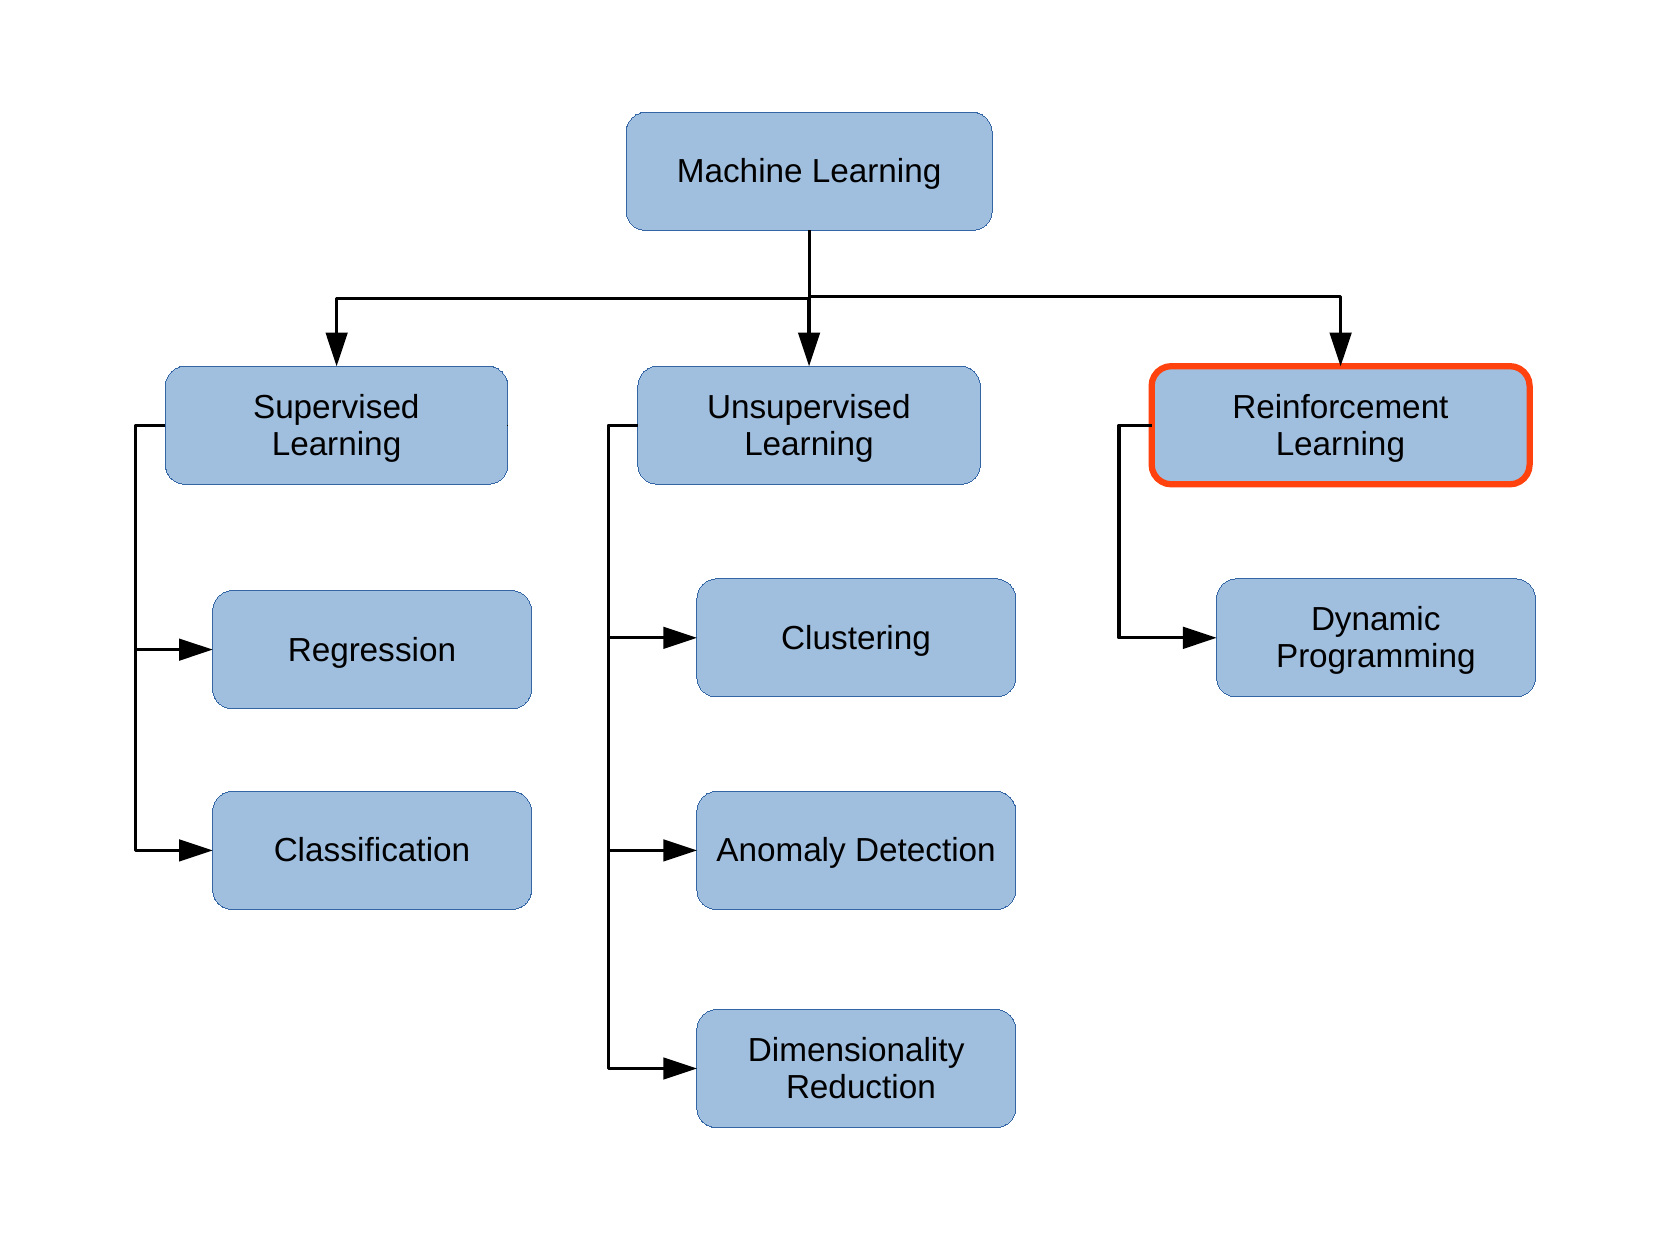

#
Machine Learning
Supervised
Learning
Unsupervised
Learning
Reinforcement
Learning
Clustering
Dynamic
Programming
Regression
Classification
Anomaly Detection
Dimensionality
 Reduction